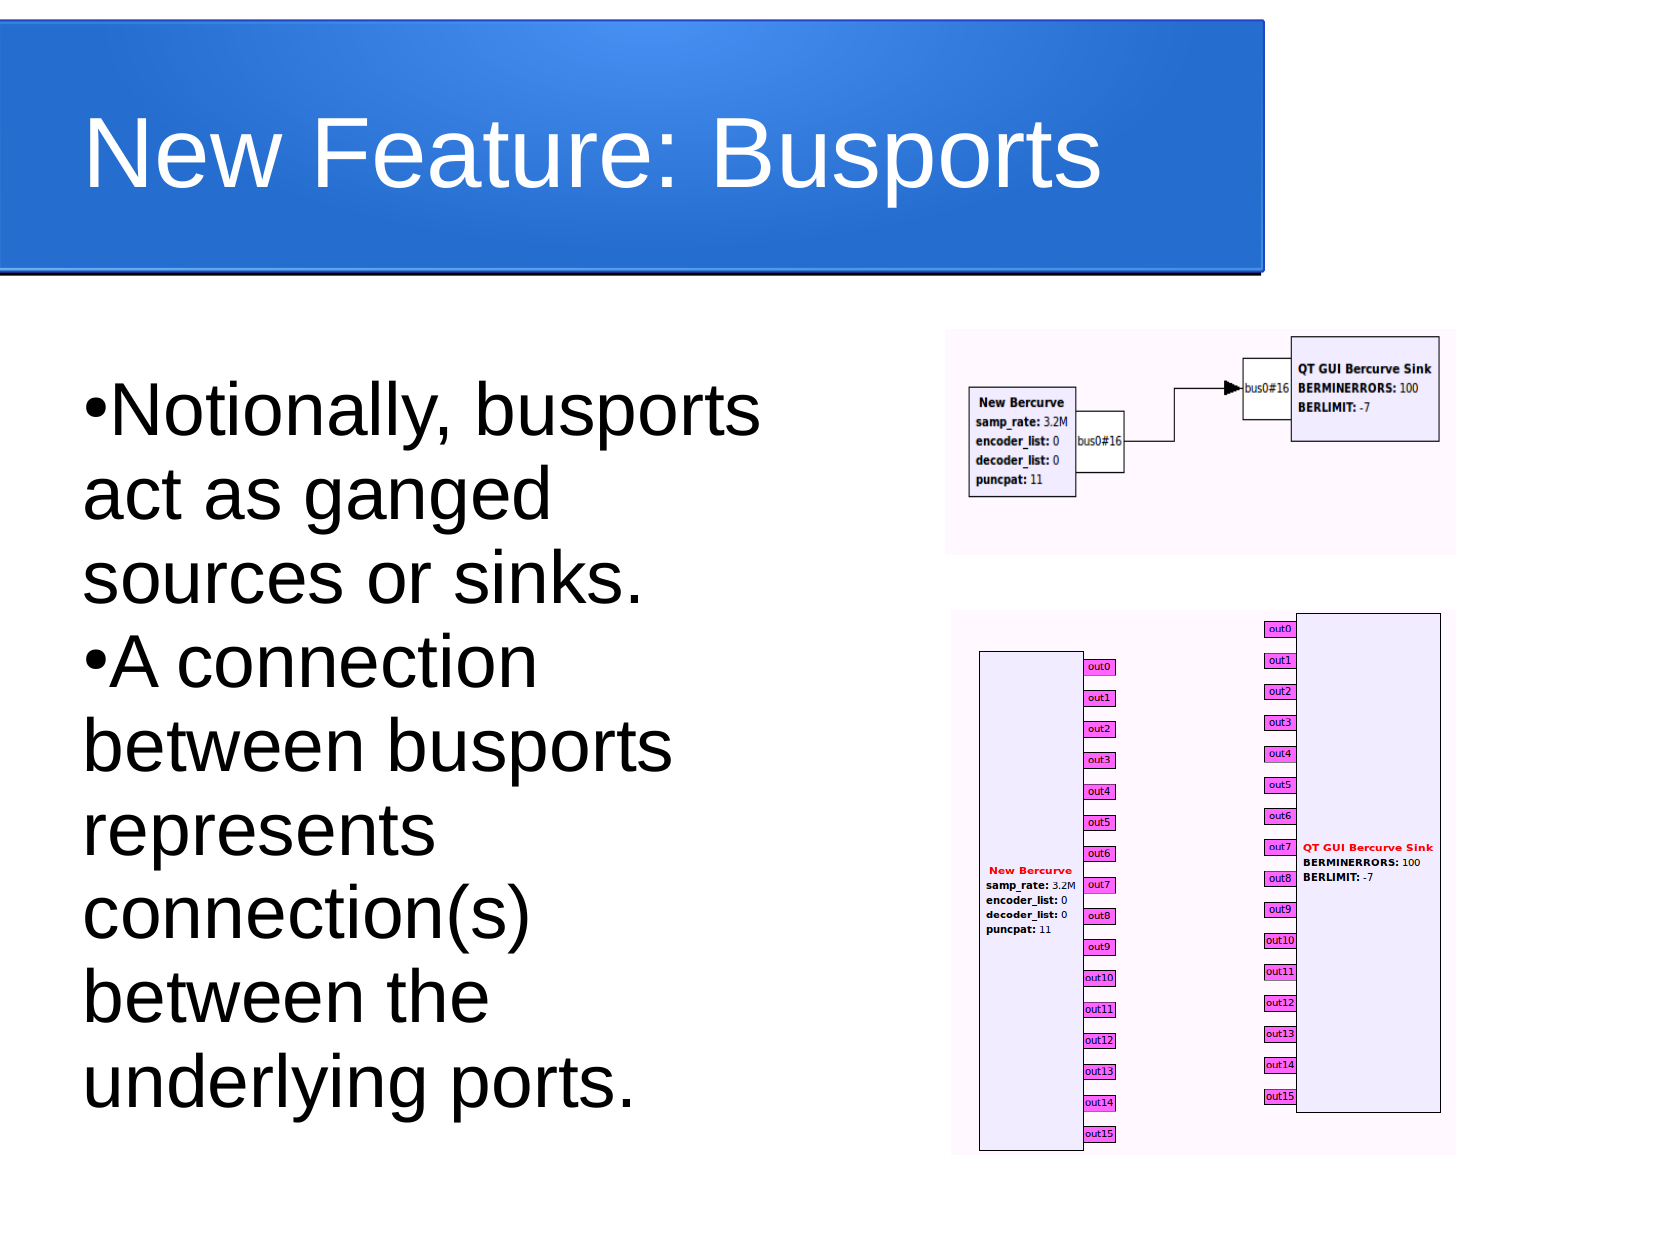

# New Feature: Busports
Notionally, busports act as ganged sources or sinks.
A connection between busports represents connection(s) between the underlying ports.